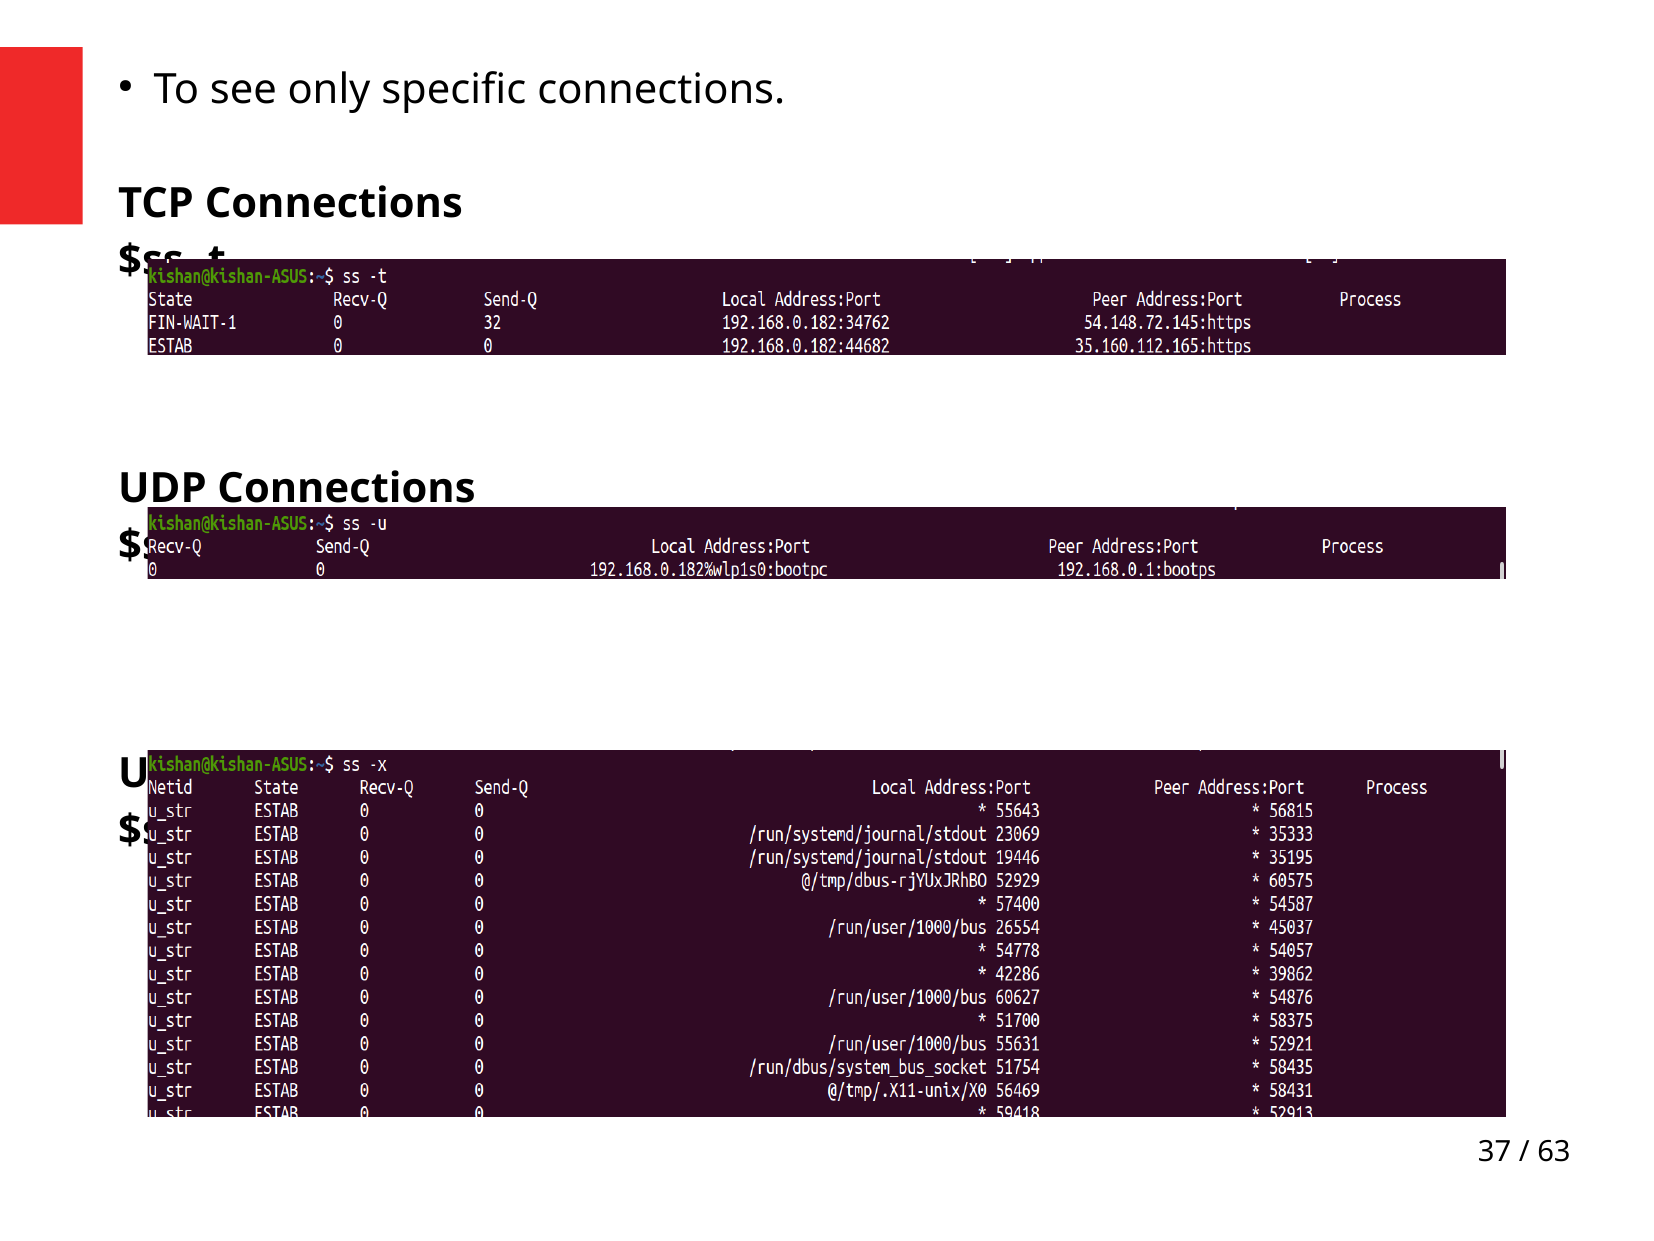

# To see only specific connections.
TCP Connections
$ss -t
UDP Connections
$ss -u
UNIX Connections
$ss -x
37